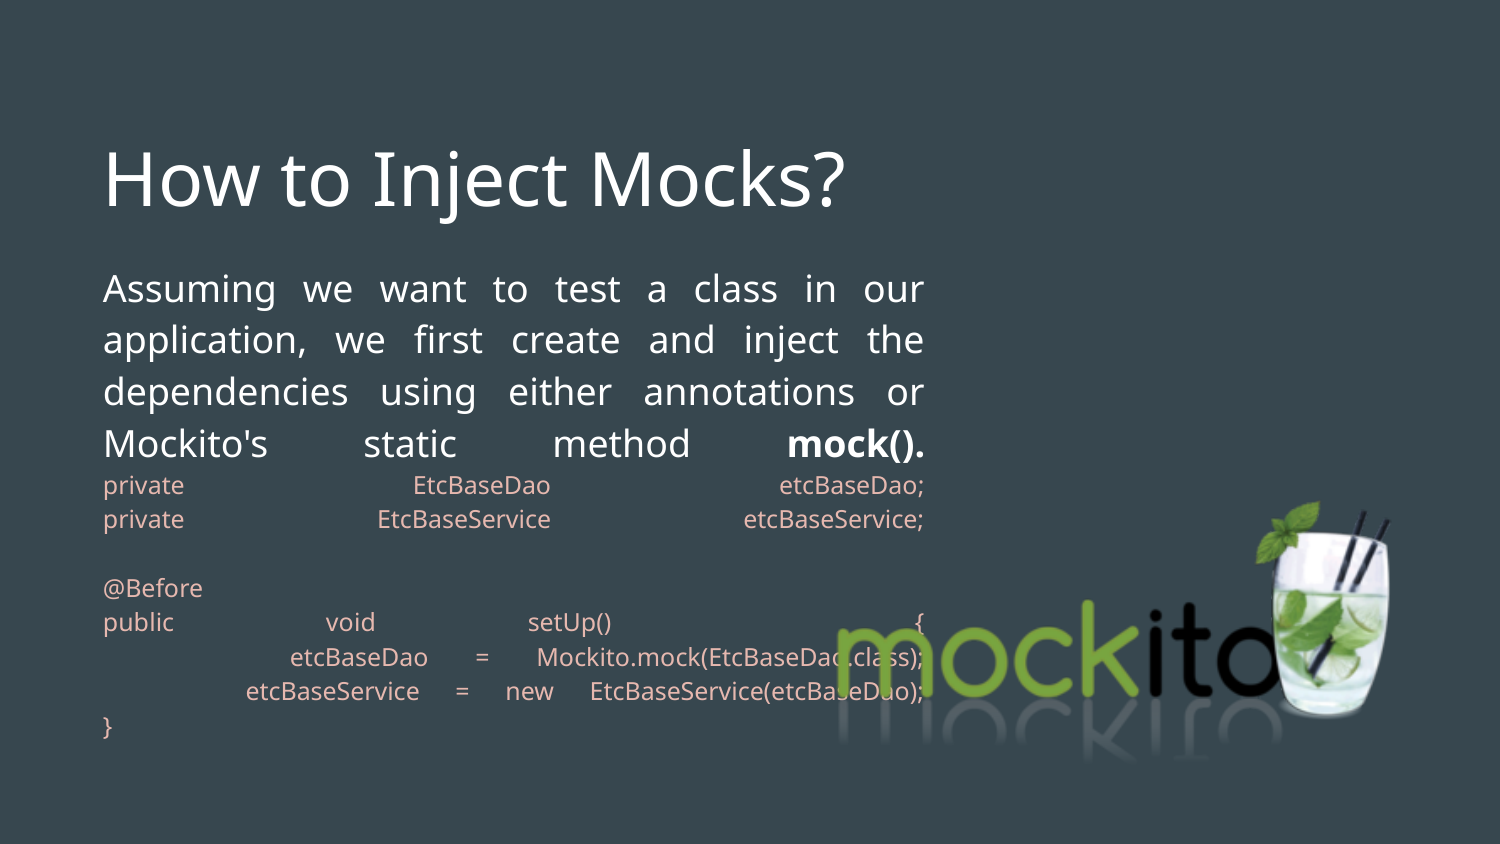

# How to Inject Mocks?
Assuming we want to test a class in our application, we first create and inject the dependencies using either annotations or Mockito's static method mock().
private EtcBaseDao etcBaseDao;
private EtcBaseService etcBaseService;
@Before
public void setUp() {
 etcBaseDao = Mockito.mock(EtcBaseDao.class);
 etcBaseService = new EtcBaseService(etcBaseDao);
}